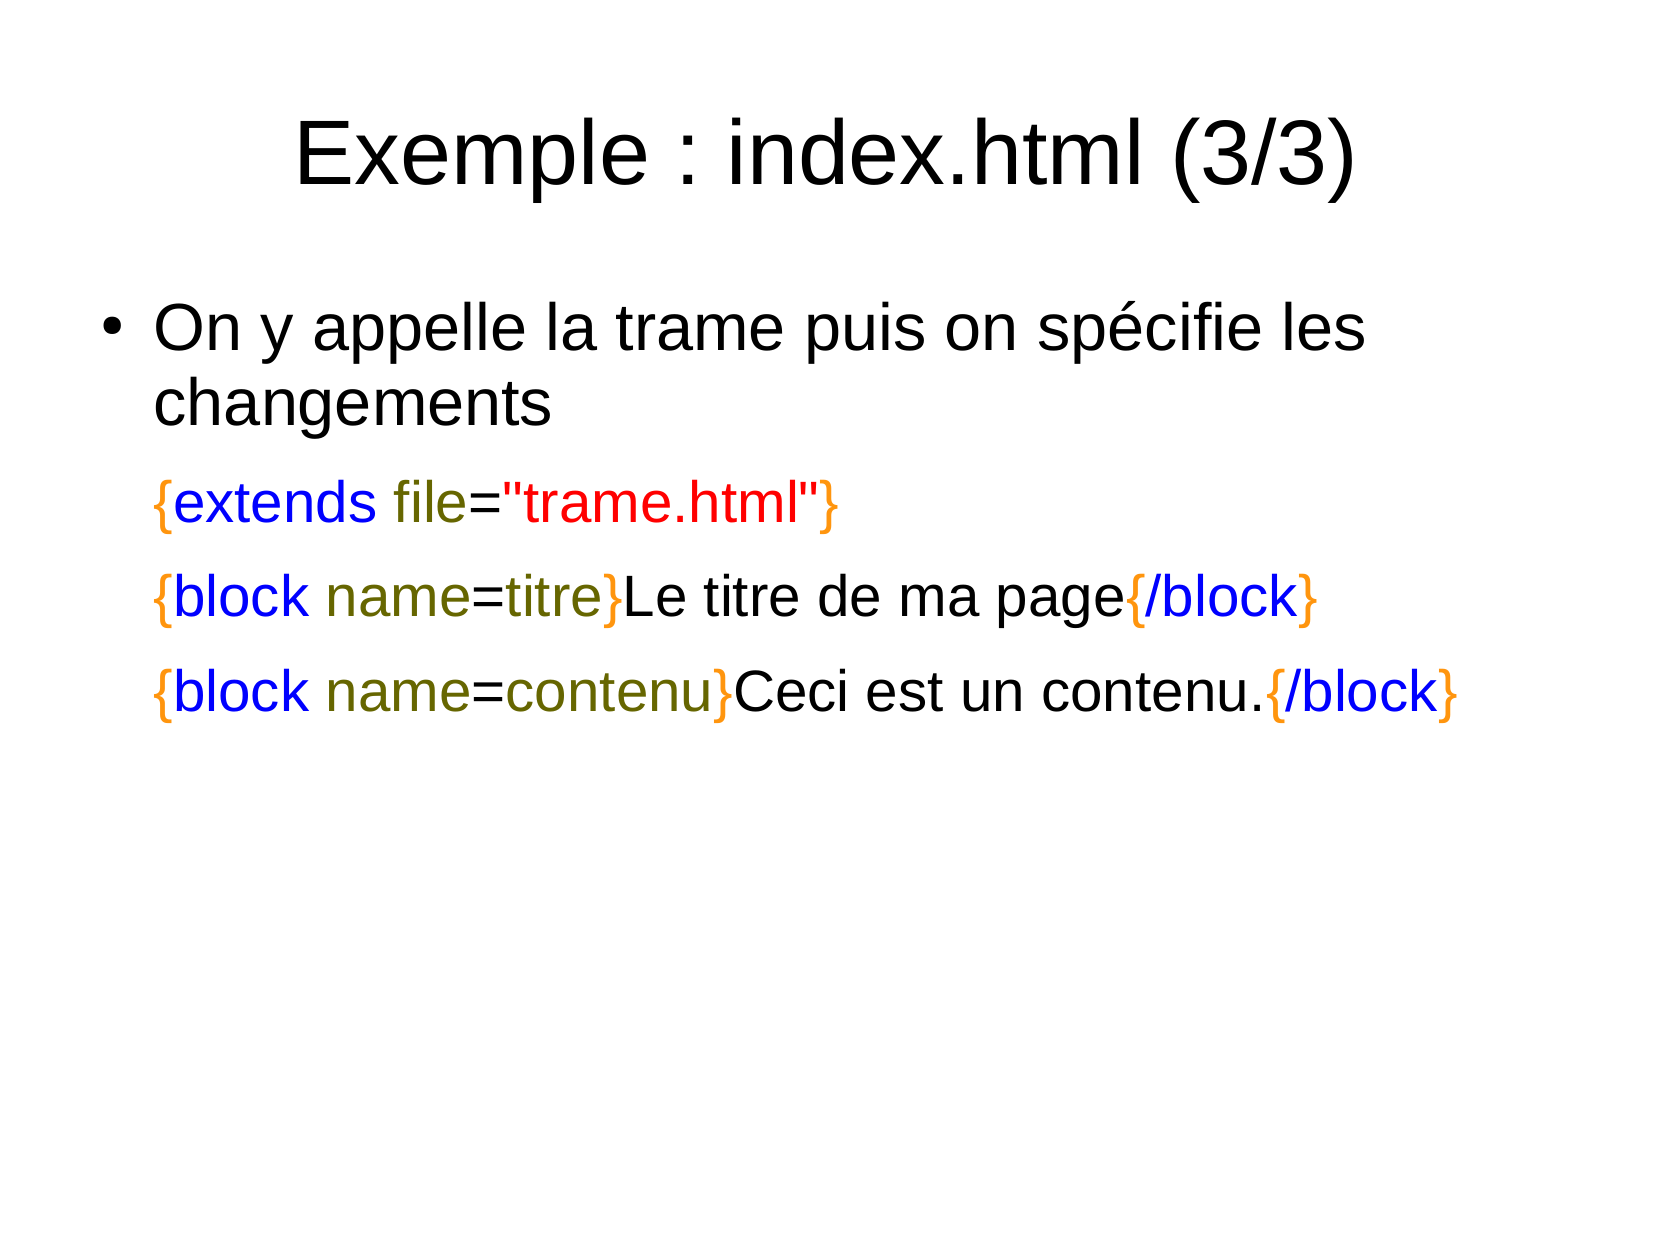

# Exemple : index.html (3/3)
On y appelle la trame puis on spécifie les changements
{extends file="trame.html"}
{block name=titre}Le titre de ma page{/block}
{block name=contenu}Ceci est un contenu.{/block}